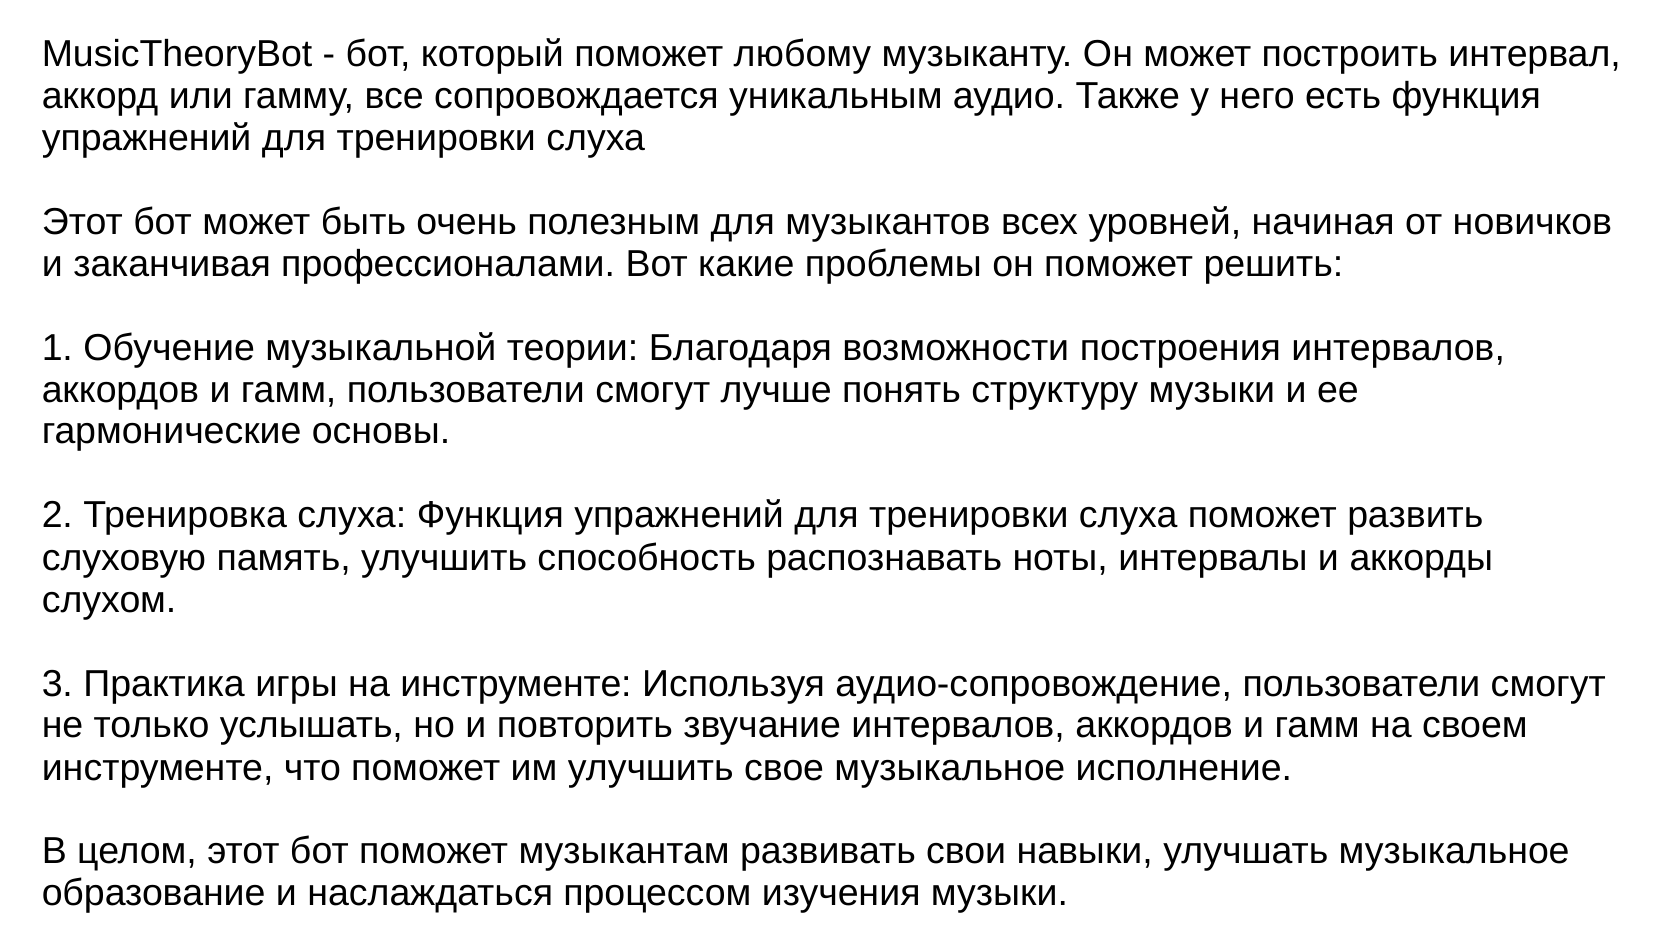

MusicTheoryBot - бот, который поможет любому музыканту. Он может построить интервал, аккорд или гамму, все сопровождается уникальным аудио. Также у него есть функция упражнений для тренировки слуха
Этот бот может быть очень полезным для музыкантов всех уровней, начиная от новичков и заканчивая профессионалами. Вот какие проблемы он поможет решить:
1. Обучение музыкальной теории: Благодаря возможности построения интервалов, аккордов и гамм, пользователи смогут лучше понять структуру музыки и ее гармонические основы.
2. Тренировка слуха: Функция упражнений для тренировки слуха поможет развить слуховую память, улучшить способность распознавать ноты, интервалы и аккорды слухом.
3. Практика игры на инструменте: Используя аудио-сопровождение, пользователи смогут не только услышать, но и повторить звучание интервалов, аккордов и гамм на своем инструменте, что поможет им улучшить свое музыкальное исполнение.
В целом, этот бот поможет музыкантам развивать свои навыки, улучшать музыкальное образование и наслаждаться процессом изучения музыки.